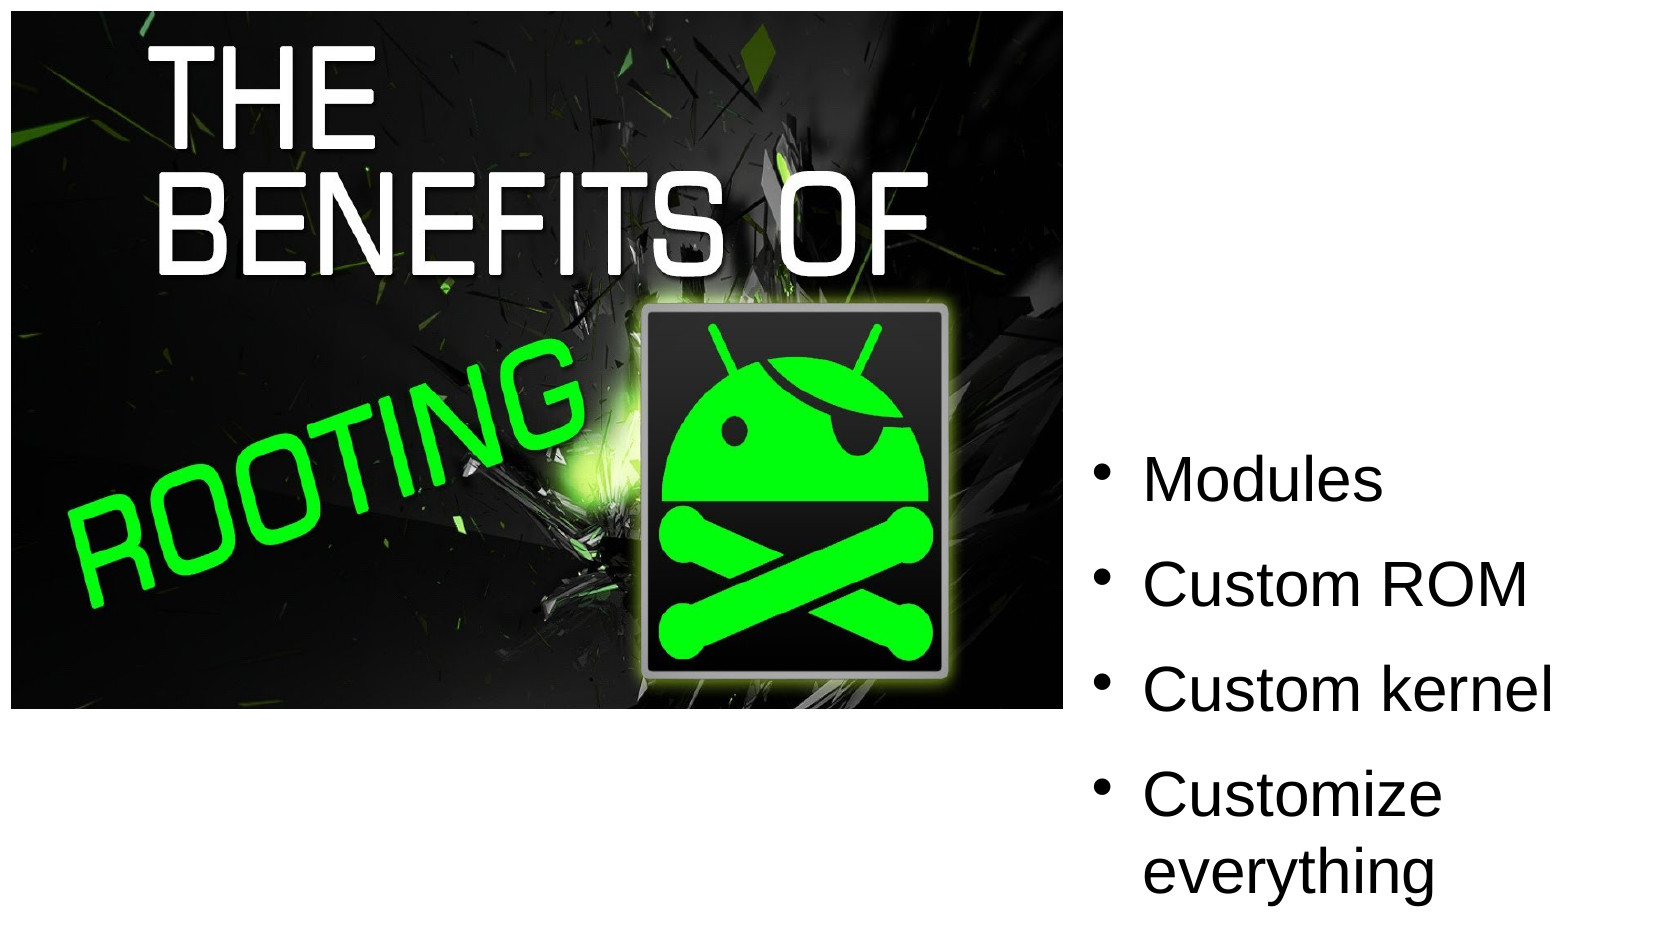

Modules
Custom ROM
Custom kernel
Customize everything